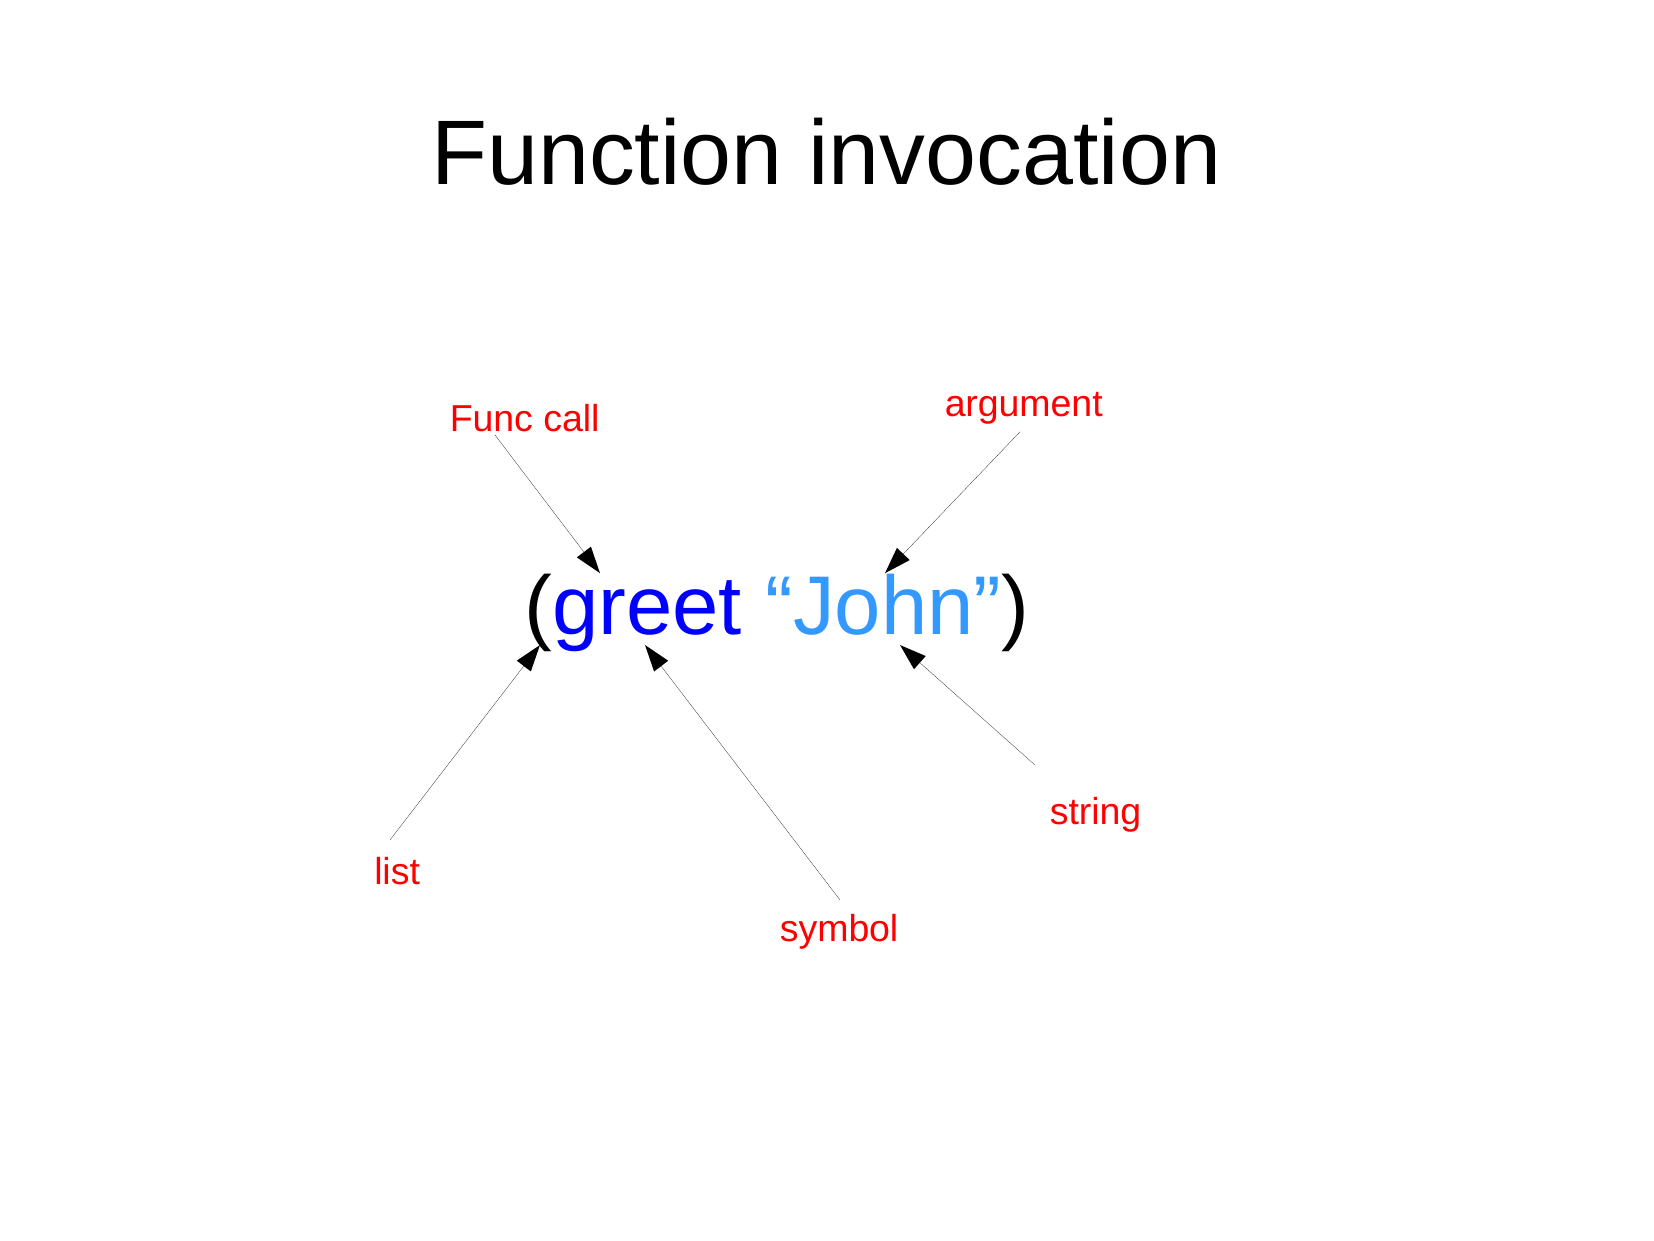

# Function invocation
argument
Func call
(greet “John”)
string
list
symbol